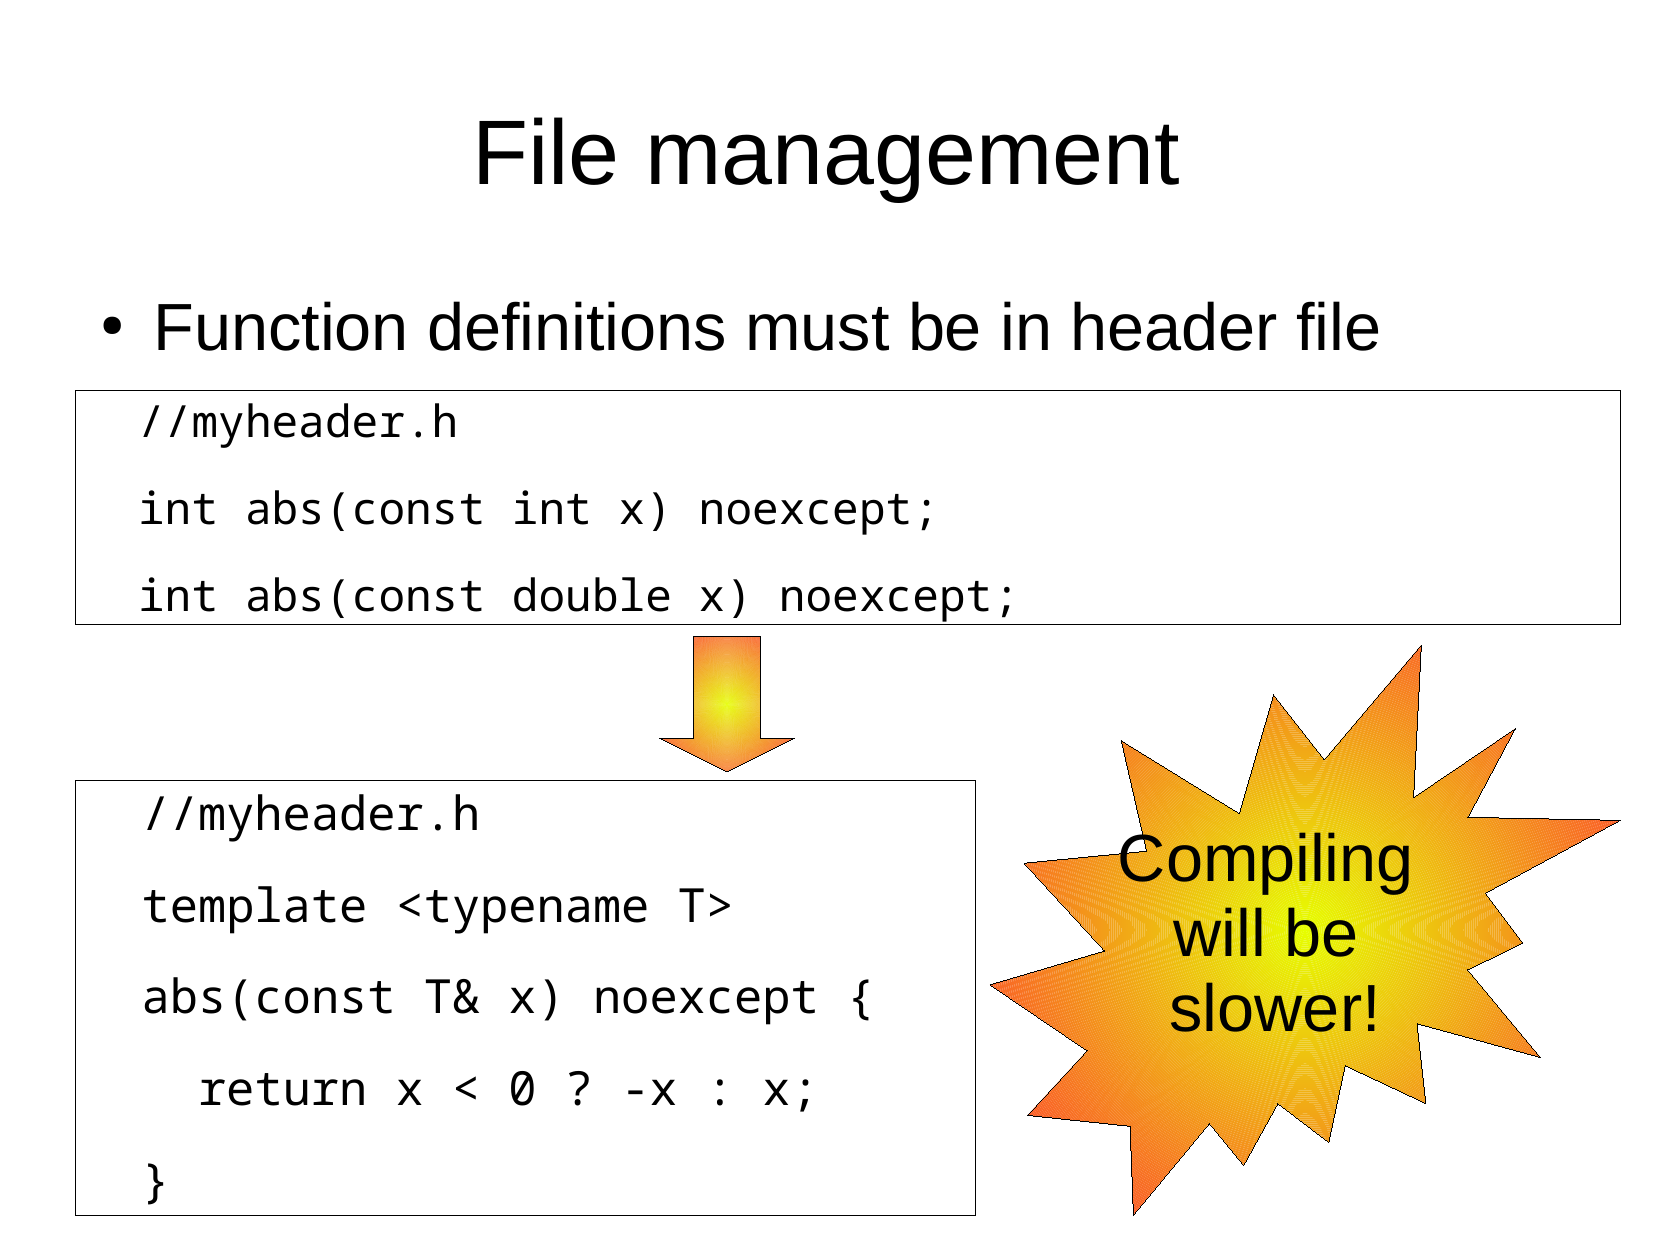

# File management
Function definitions must be in header file
//myheader.h
int abs(const int x) noexcept;
int abs(const double x) noexcept;
Compiling
will be
slower!
//myheader.h
template <typename T>
abs(const T& x) noexcept {
 return x < 0 ? -x : x;
}